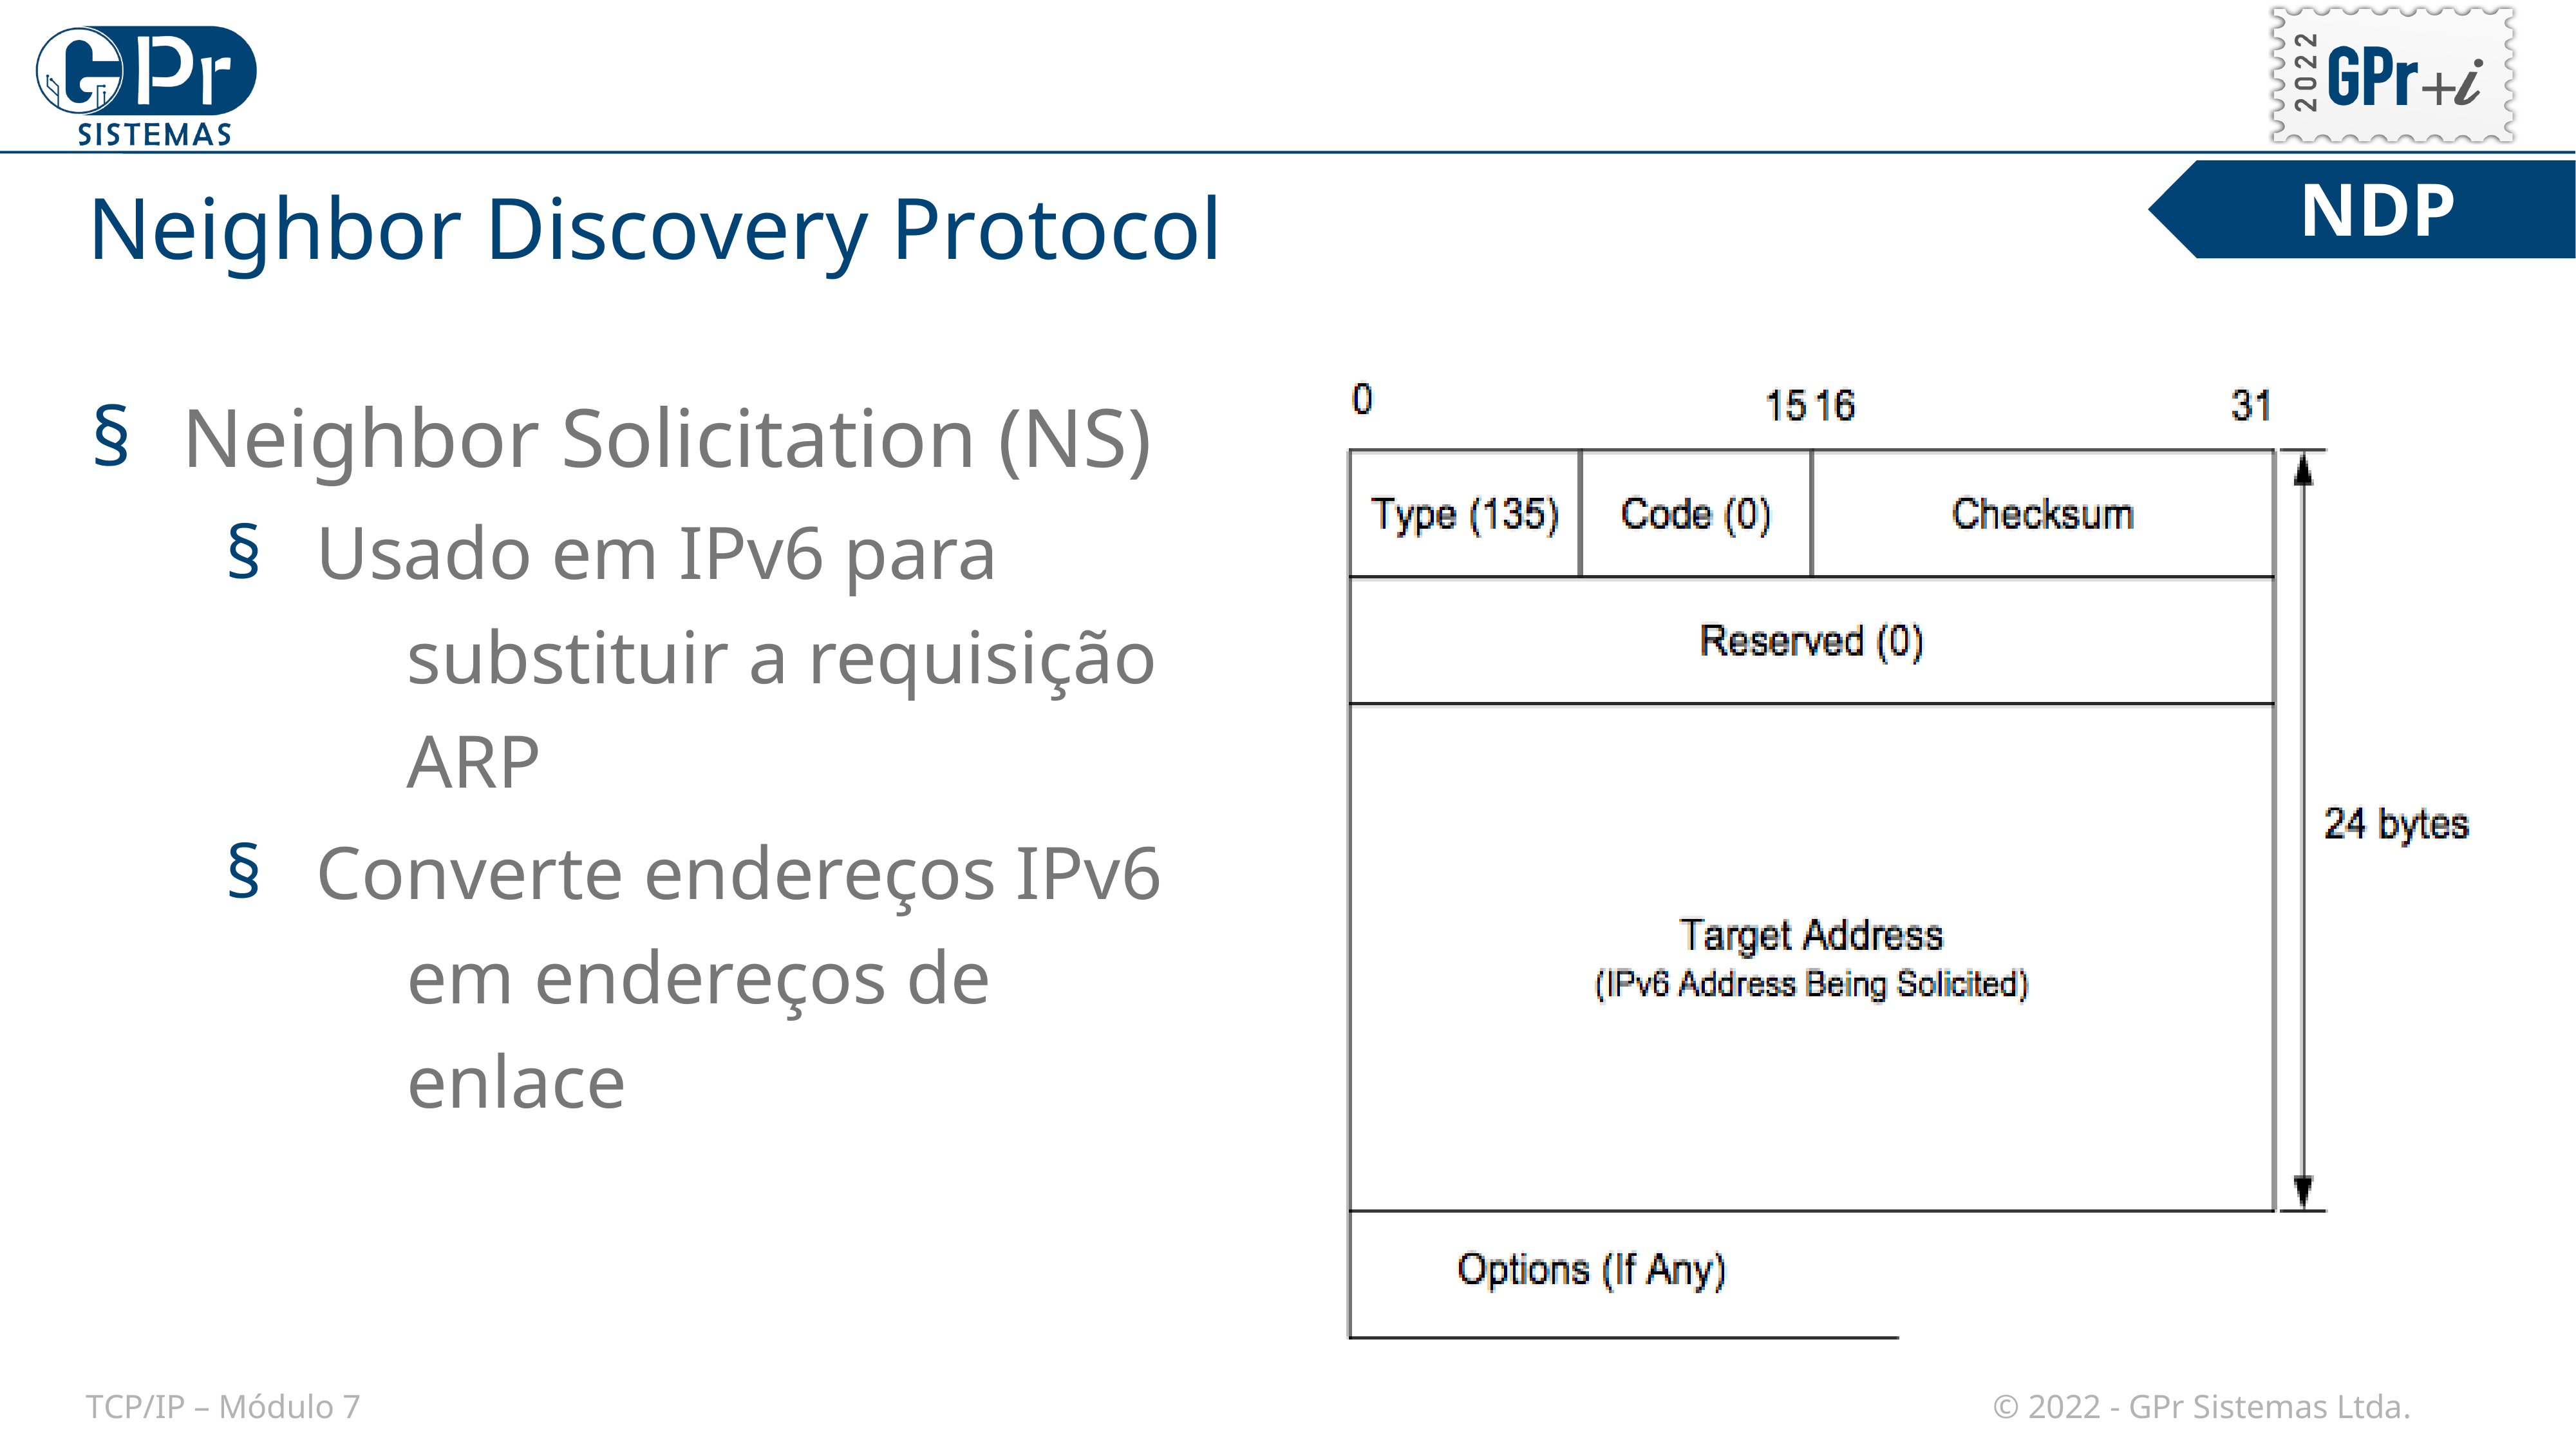

NDP
# Neighbor Discovery Protocol
Neighbor Solicitation (NS)
Usado em IPv6 para substituir a requisição ARP
Converte endereços IPv6 em endereços de enlace